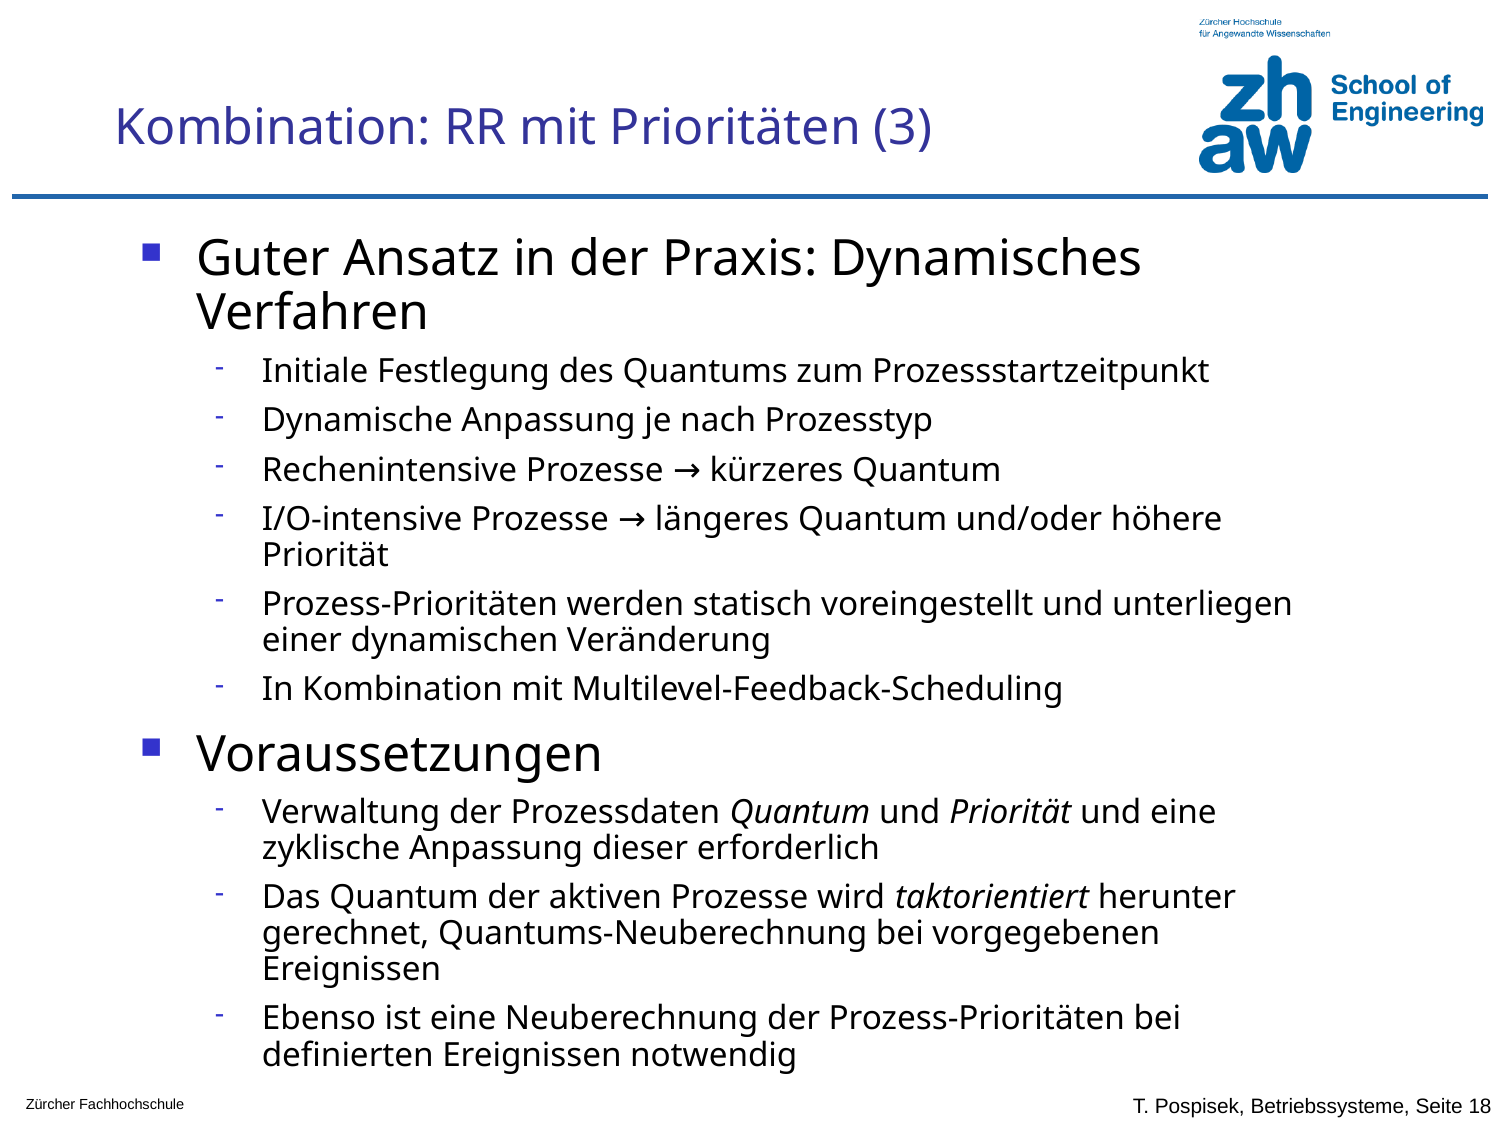

# Kombination: RR mit Prioritäten (3)
Guter Ansatz in der Praxis: Dynamisches Verfahren
Initiale Festlegung des Quantums zum Prozessstartzeitpunkt
Dynamische Anpassung je nach Prozesstyp
Rechenintensive Prozesse → kürzeres Quantum
I/O-intensive Prozesse → längeres Quantum und/oder höhere Priorität
Prozess-Prioritäten werden statisch voreingestellt und unterliegen einer dynamischen Veränderung
In Kombination mit Multilevel-Feedback-Scheduling
Voraussetzungen
Verwaltung der Prozessdaten Quantum und Priorität und eine zyklische Anpassung dieser erforderlich
Das Quantum der aktiven Prozesse wird taktorientiert herunter gerechnet, Quantums-Neuberechnung bei vorgegebenen Ereignissen
Ebenso ist eine Neuberechnung der Prozess-Prioritäten bei definierten Ereignissen notwendig